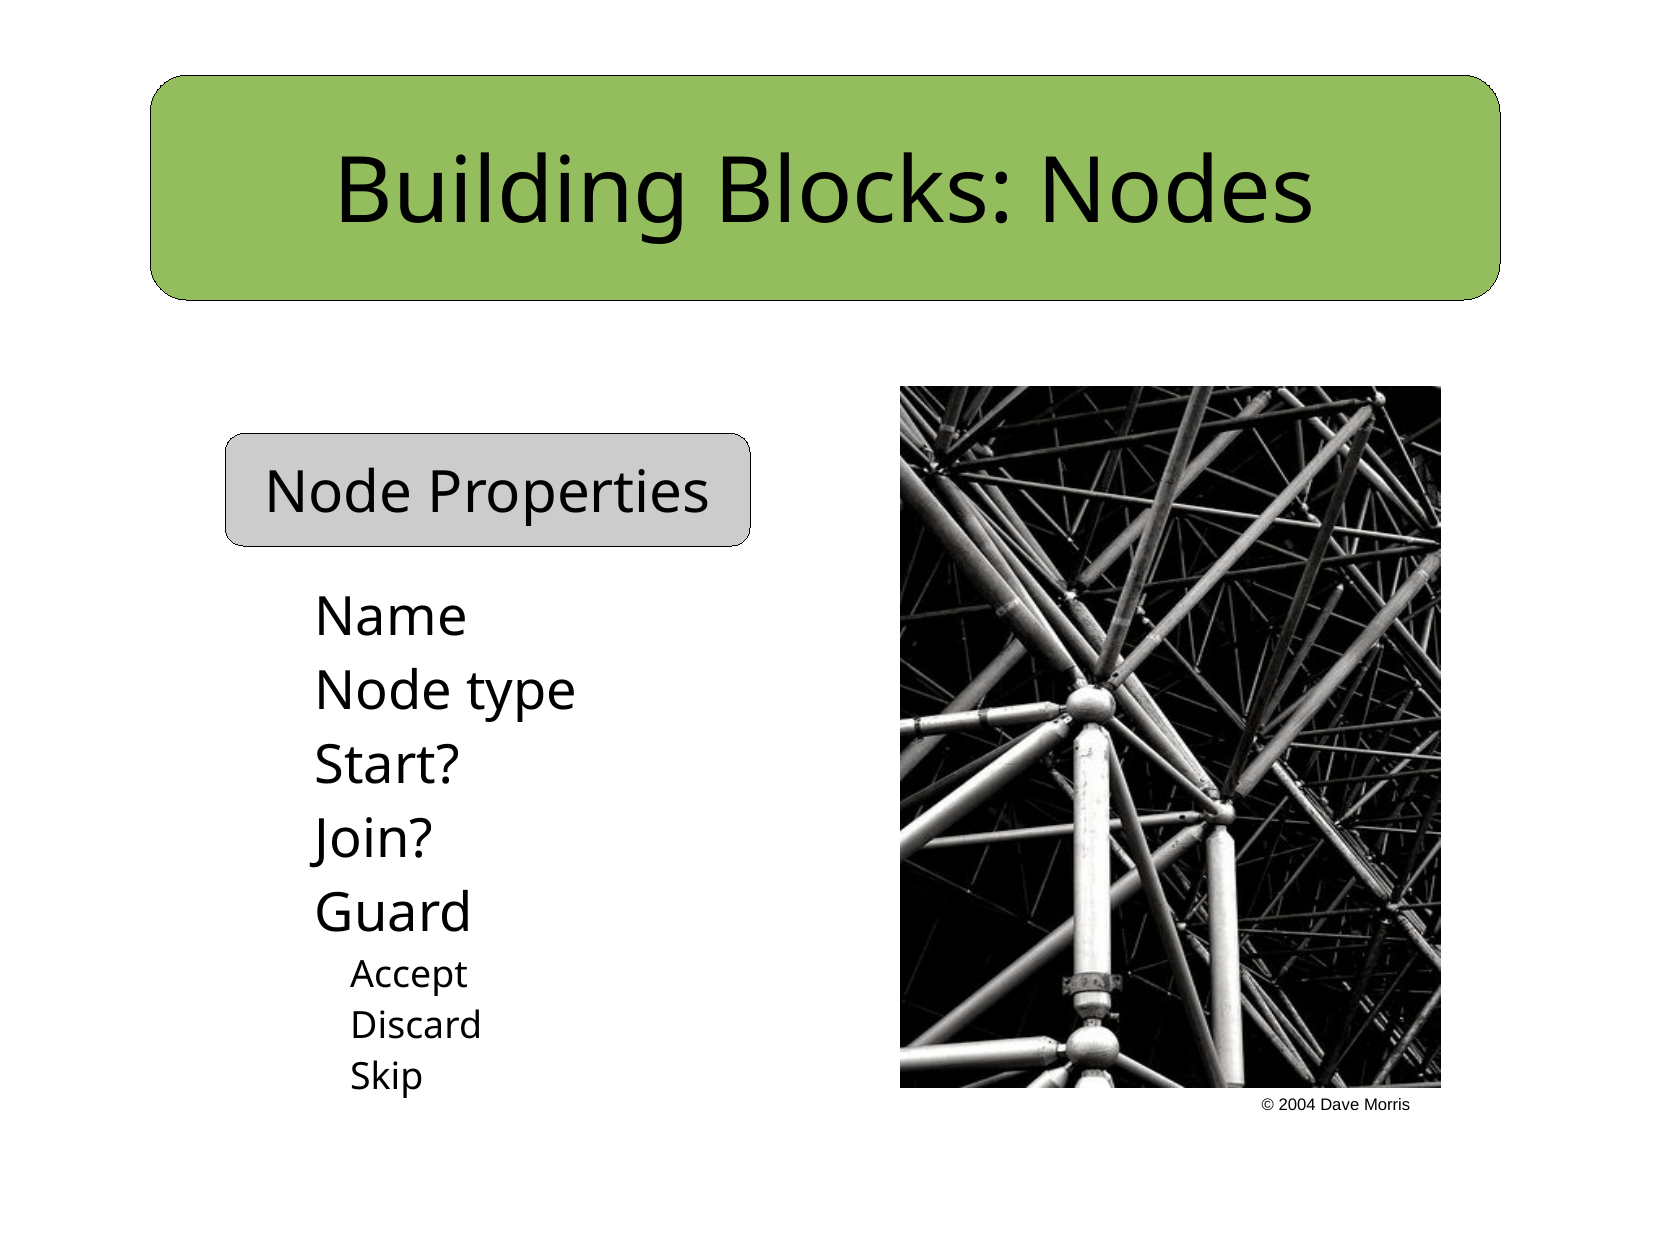

Building Blocks: Nodes
Node Properties
Name
Node type
Start?
Join?
Guard
Accept
Discard
Skip
© 2004 Dave Morris